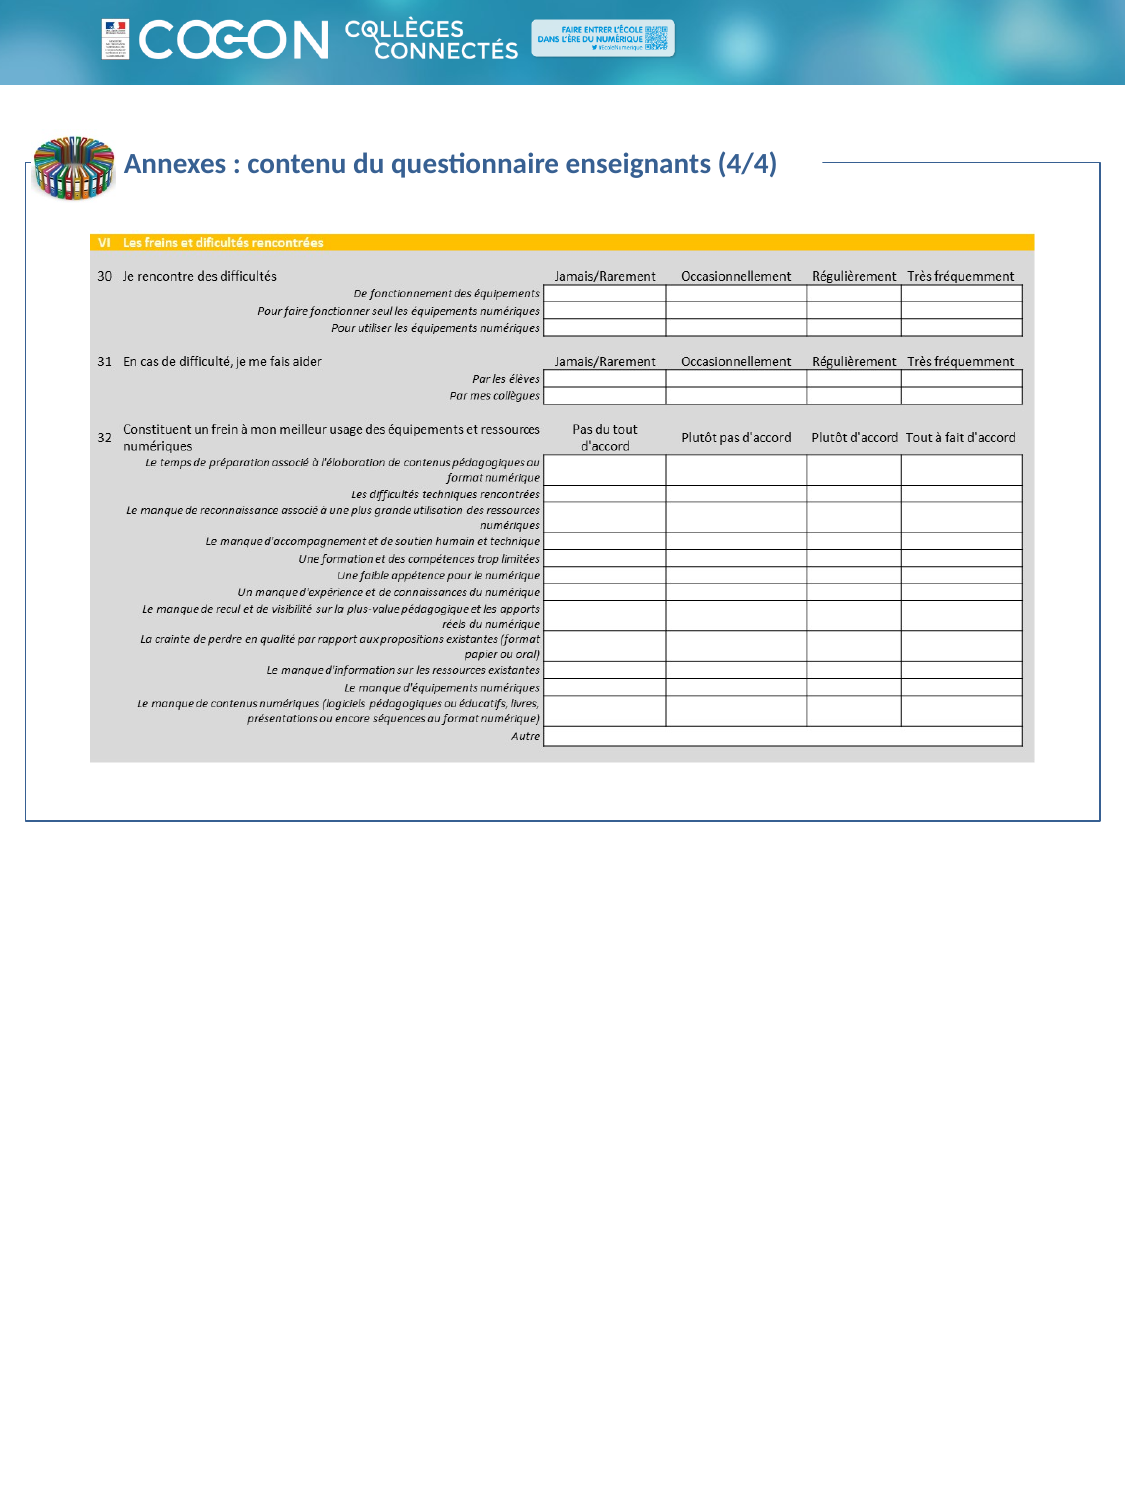

Annexes : contenu du questionnaire enseignants (4/4)